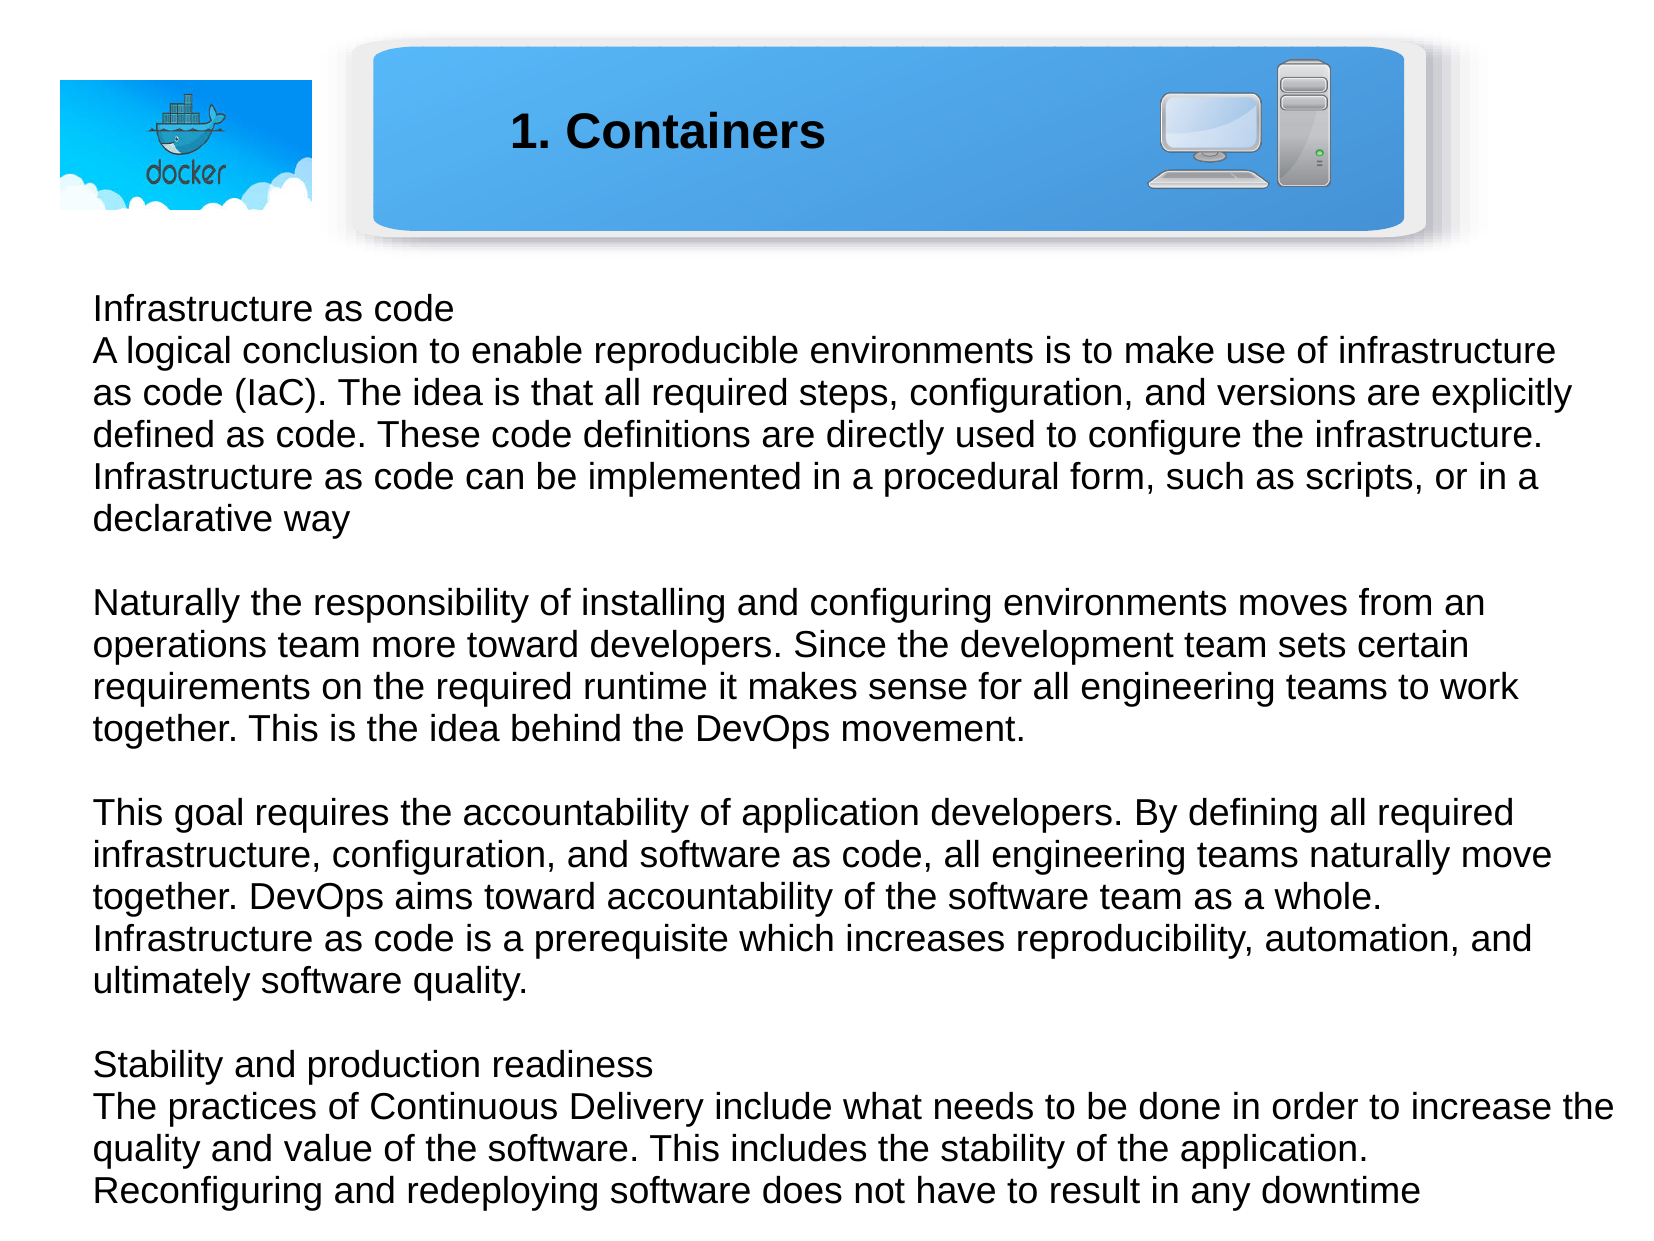

1. Containers
Infrastructure as code
A logical conclusion to enable reproducible environments is to make use of infrastructure
as code (IaC). The idea is that all required steps, configuration, and versions are explicitly
defined as code. These code definitions are directly used to configure the infrastructure.
Infrastructure as code can be implemented in a procedural form, such as scripts, or in a
declarative way
Naturally the responsibility of installing and configuring environments moves from an
operations team more toward developers. Since the development team sets certain
requirements on the required runtime it makes sense for all engineering teams to work
together. This is the idea behind the DevOps movement.
This goal requires the accountability of application developers. By defining all required
infrastructure, configuration, and software as code, all engineering teams naturally move
together. DevOps aims toward accountability of the software team as a whole.
Infrastructure as code is a prerequisite which increases reproducibility, automation, and
ultimately software quality.
Stability and production readiness
The practices of Continuous Delivery include what needs to be done in order to increase the
quality and value of the software. This includes the stability of the application.
Reconfiguring and redeploying software does not have to result in any downtime